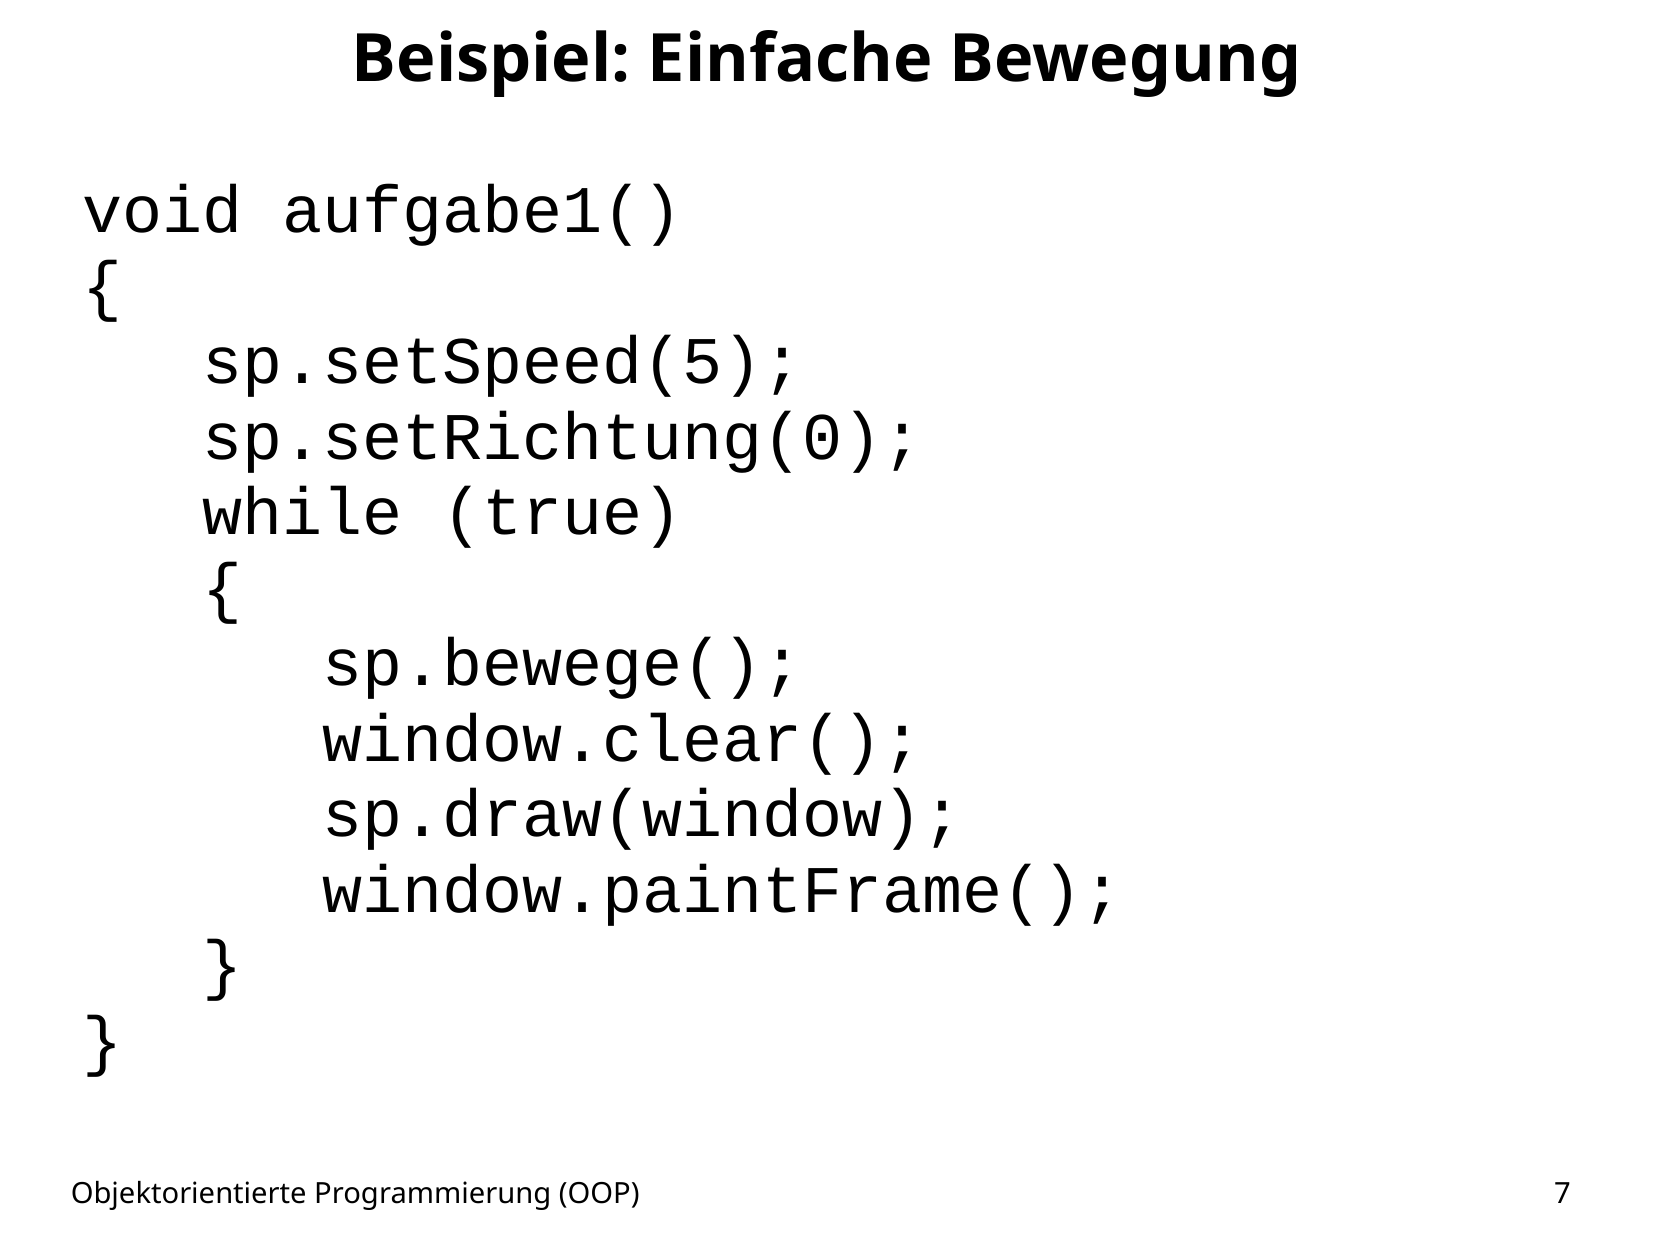

# Beispiel: Einfache Bewegung
void aufgabe1()
{
 sp.setSpeed(5);
 sp.setRichtung(0);
 while (true)
 {
 sp.bewege();
 window.clear();
 sp.draw(window);
 window.paintFrame();
 }
}
Objektorientierte Programmierung (OOP)
7